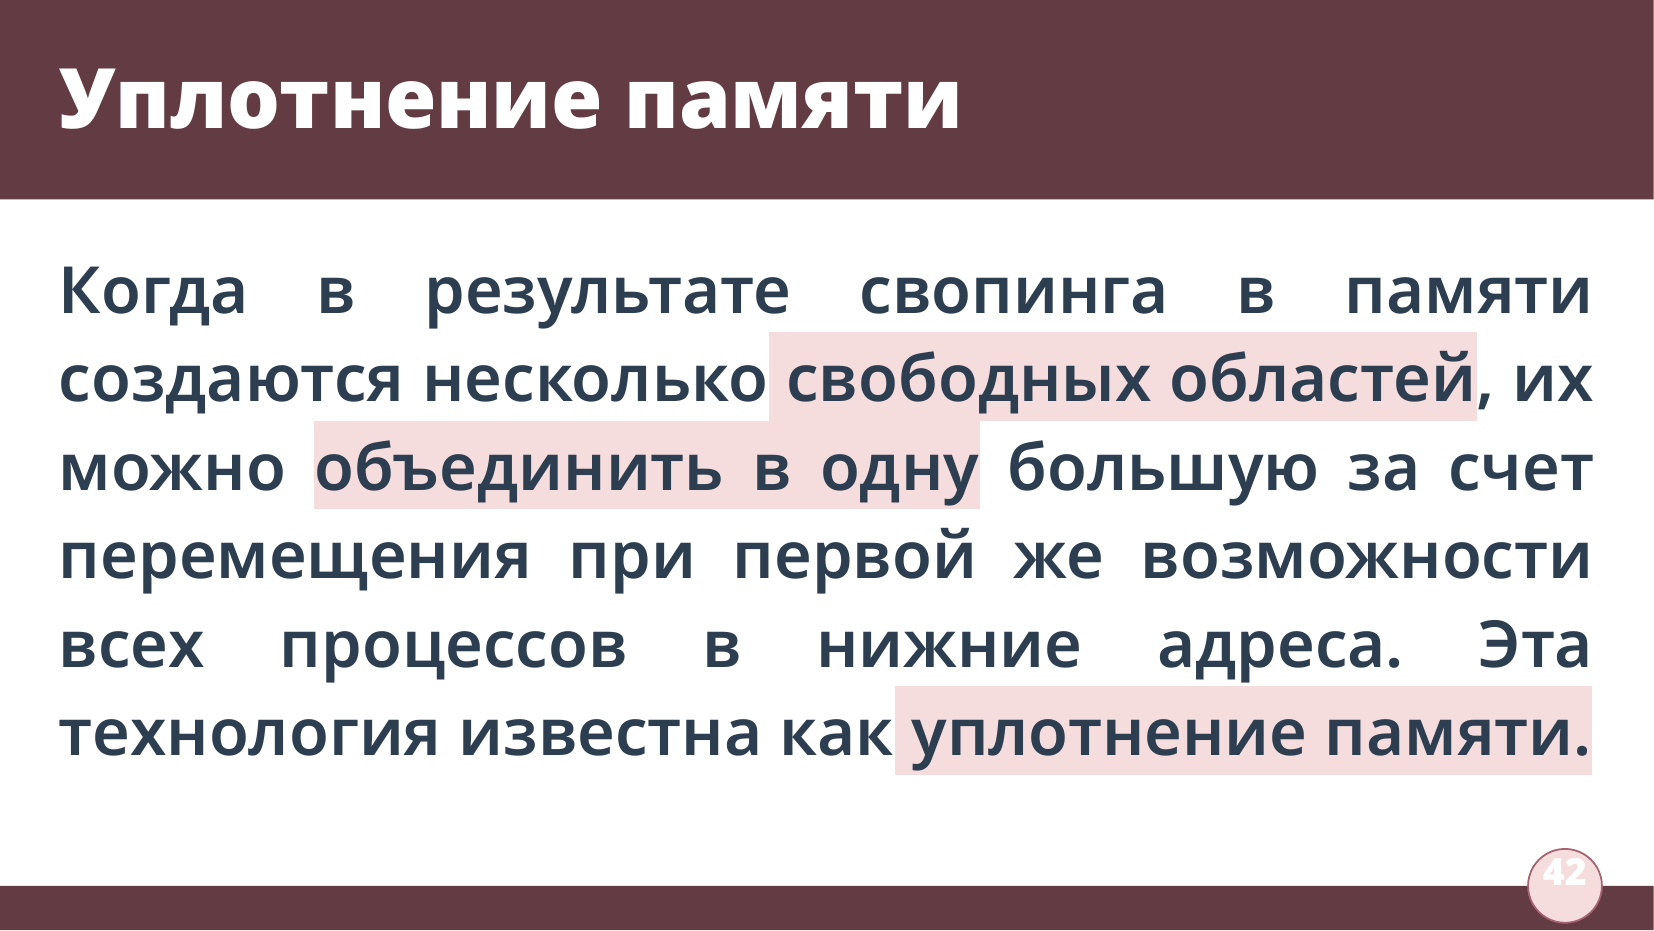

# Уплотнение памяти
Когда в результате свопинга в памяти создаются несколько свободных областей, их можно объединить в одну большую за счет перемещения при первой же возможности всех процессов в нижние адреса. Эта технология известна как уплотнение памяти.